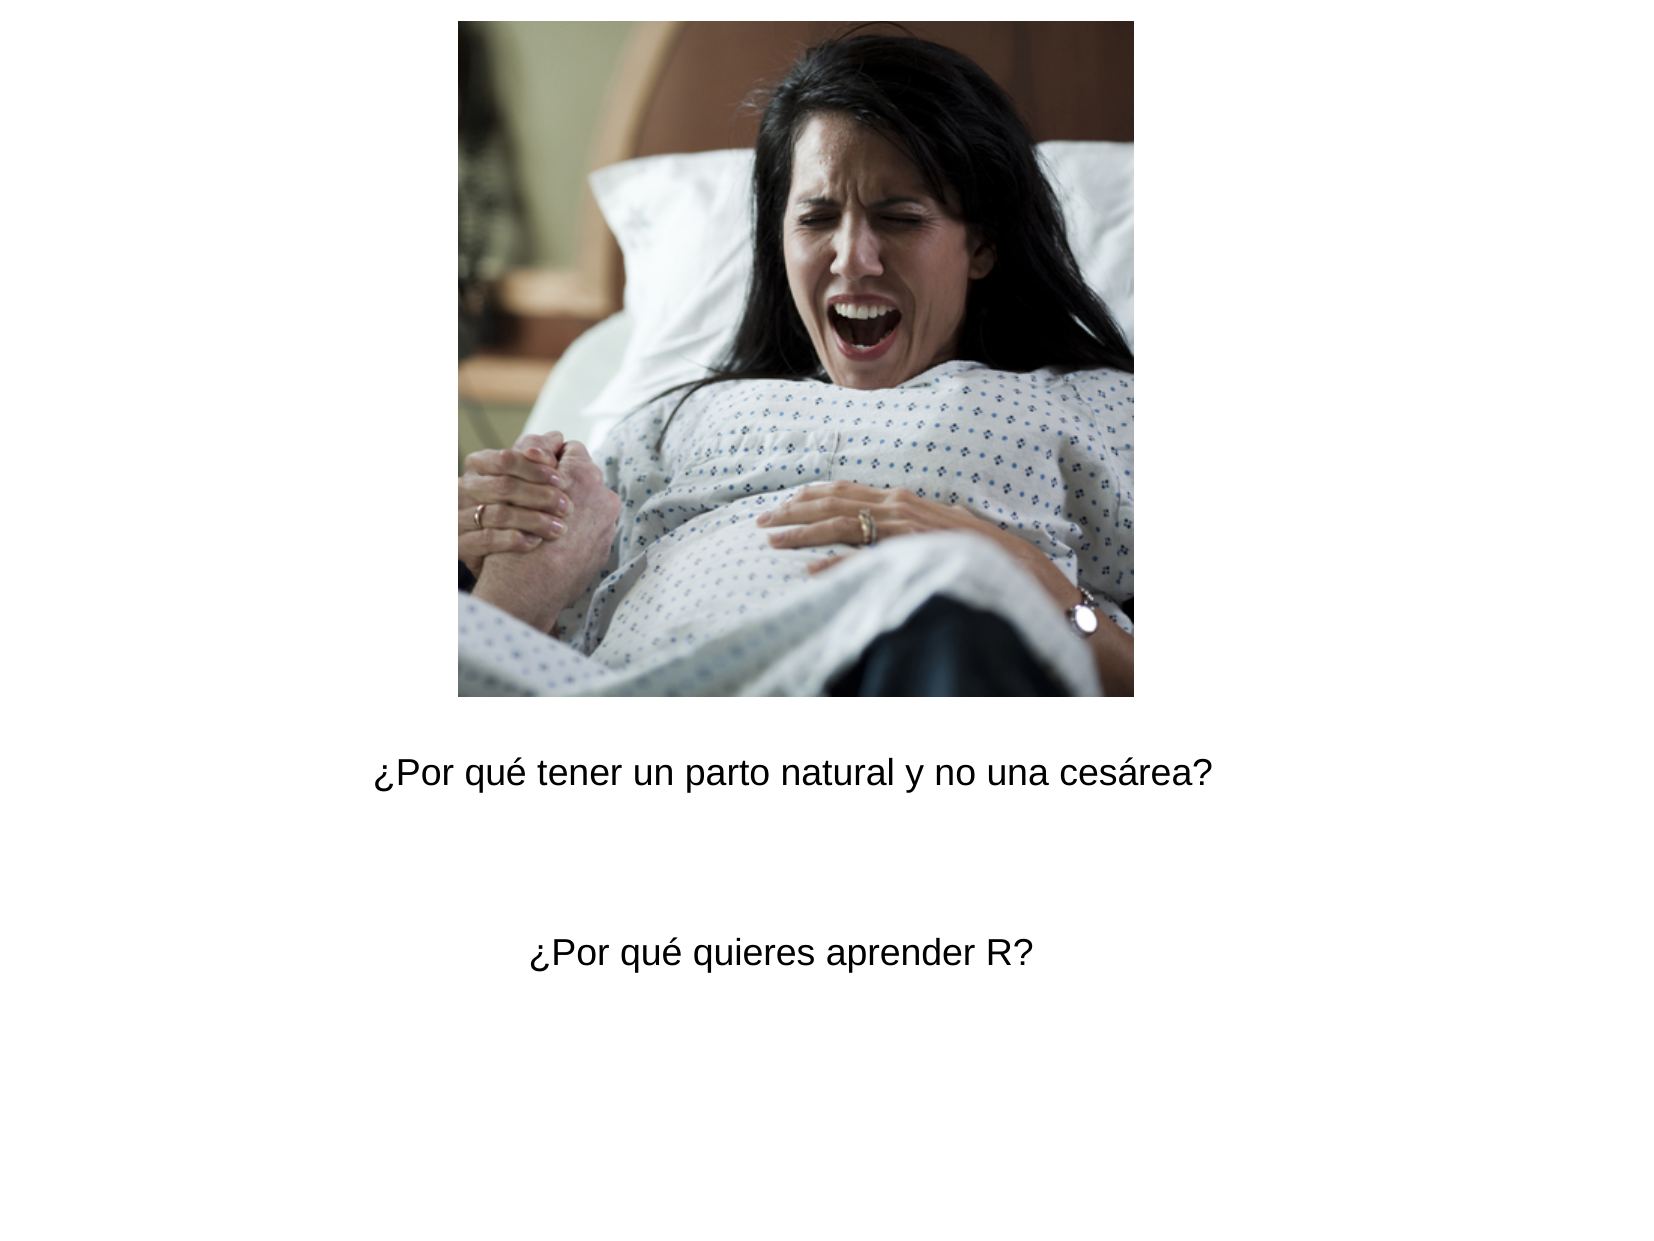

¿Por qué tener un parto natural y no una cesárea?
¿Por qué quieres aprender R?